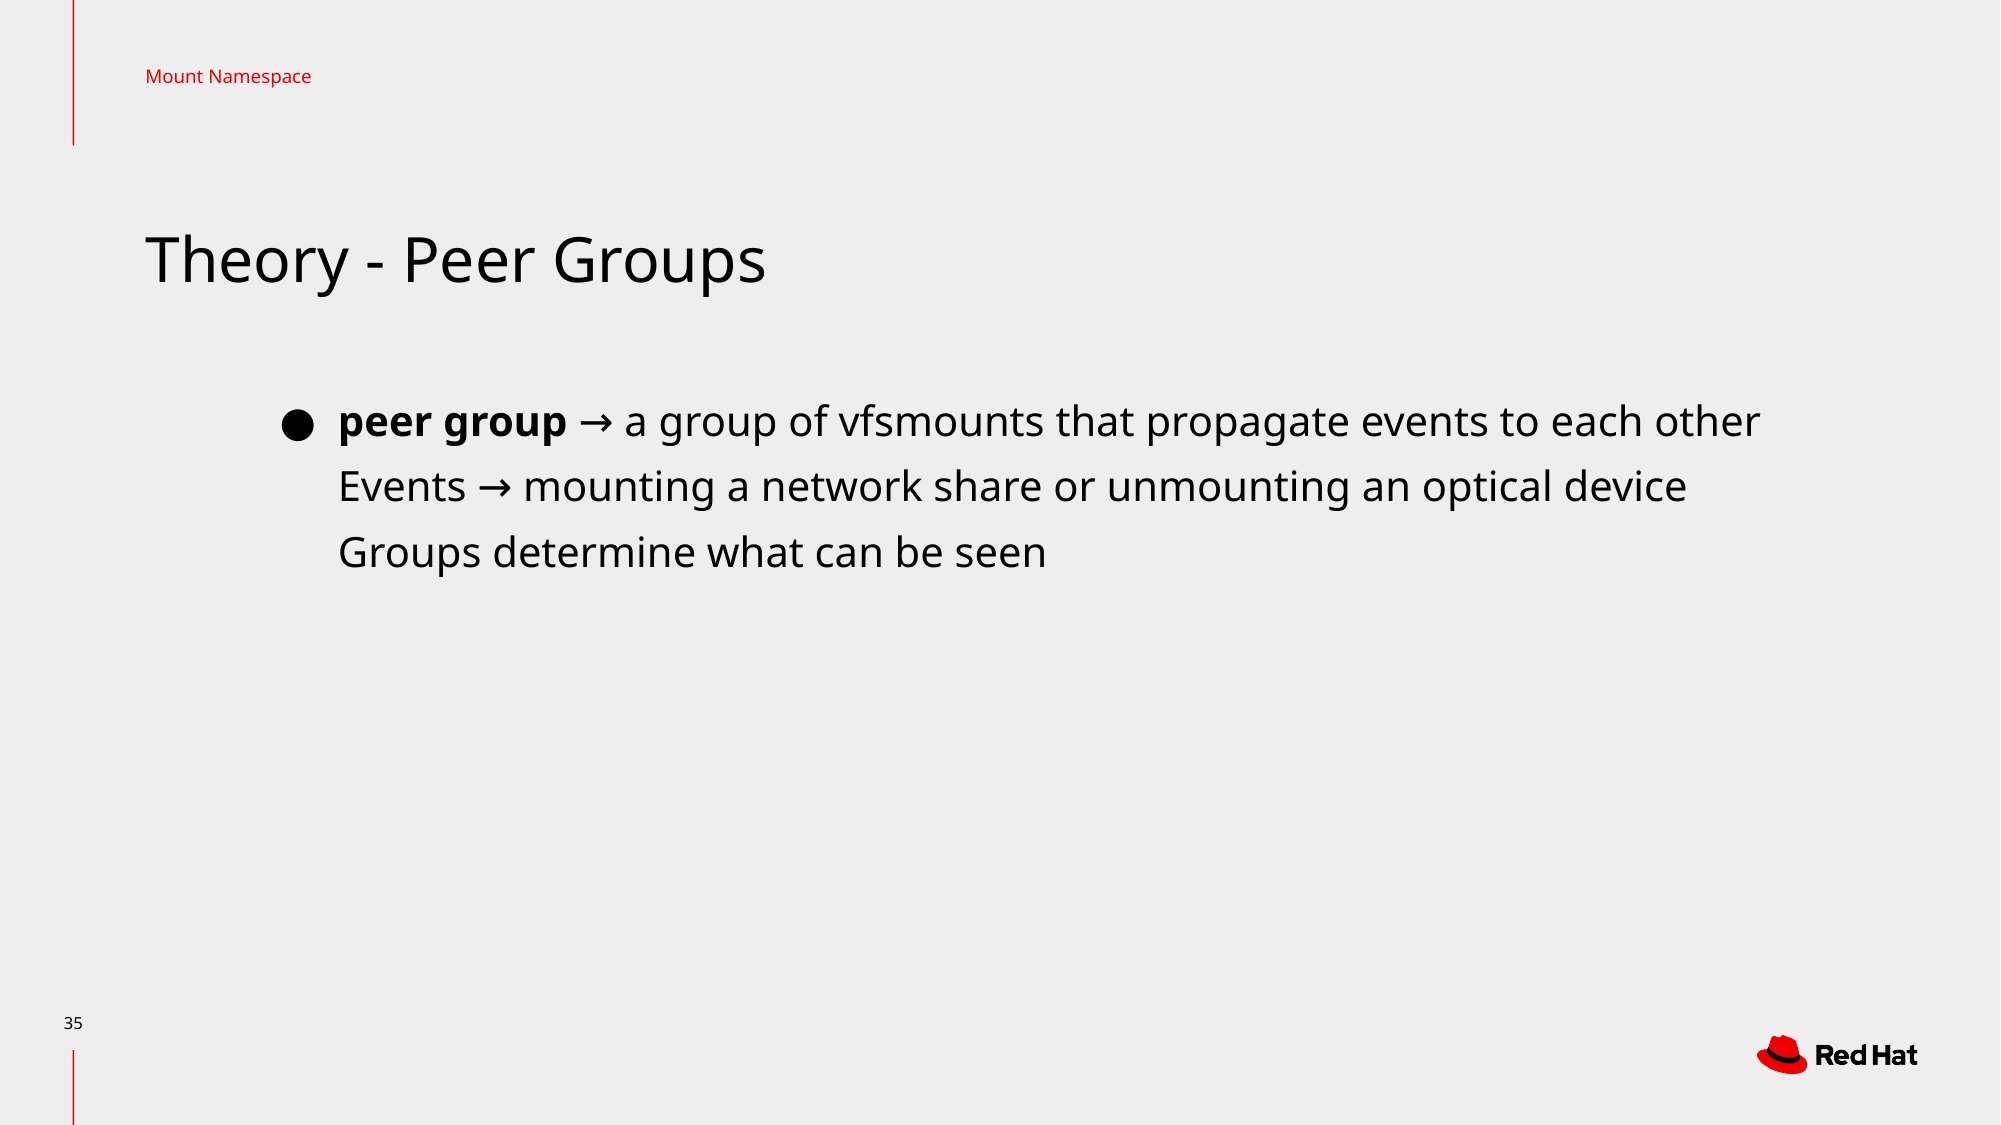

# Mount Namespace
Theory - Peer Groups
peer group → a group of vfsmounts that propagate events to each other
Events → mounting a network share or unmounting an optical device
Groups determine what can be seen